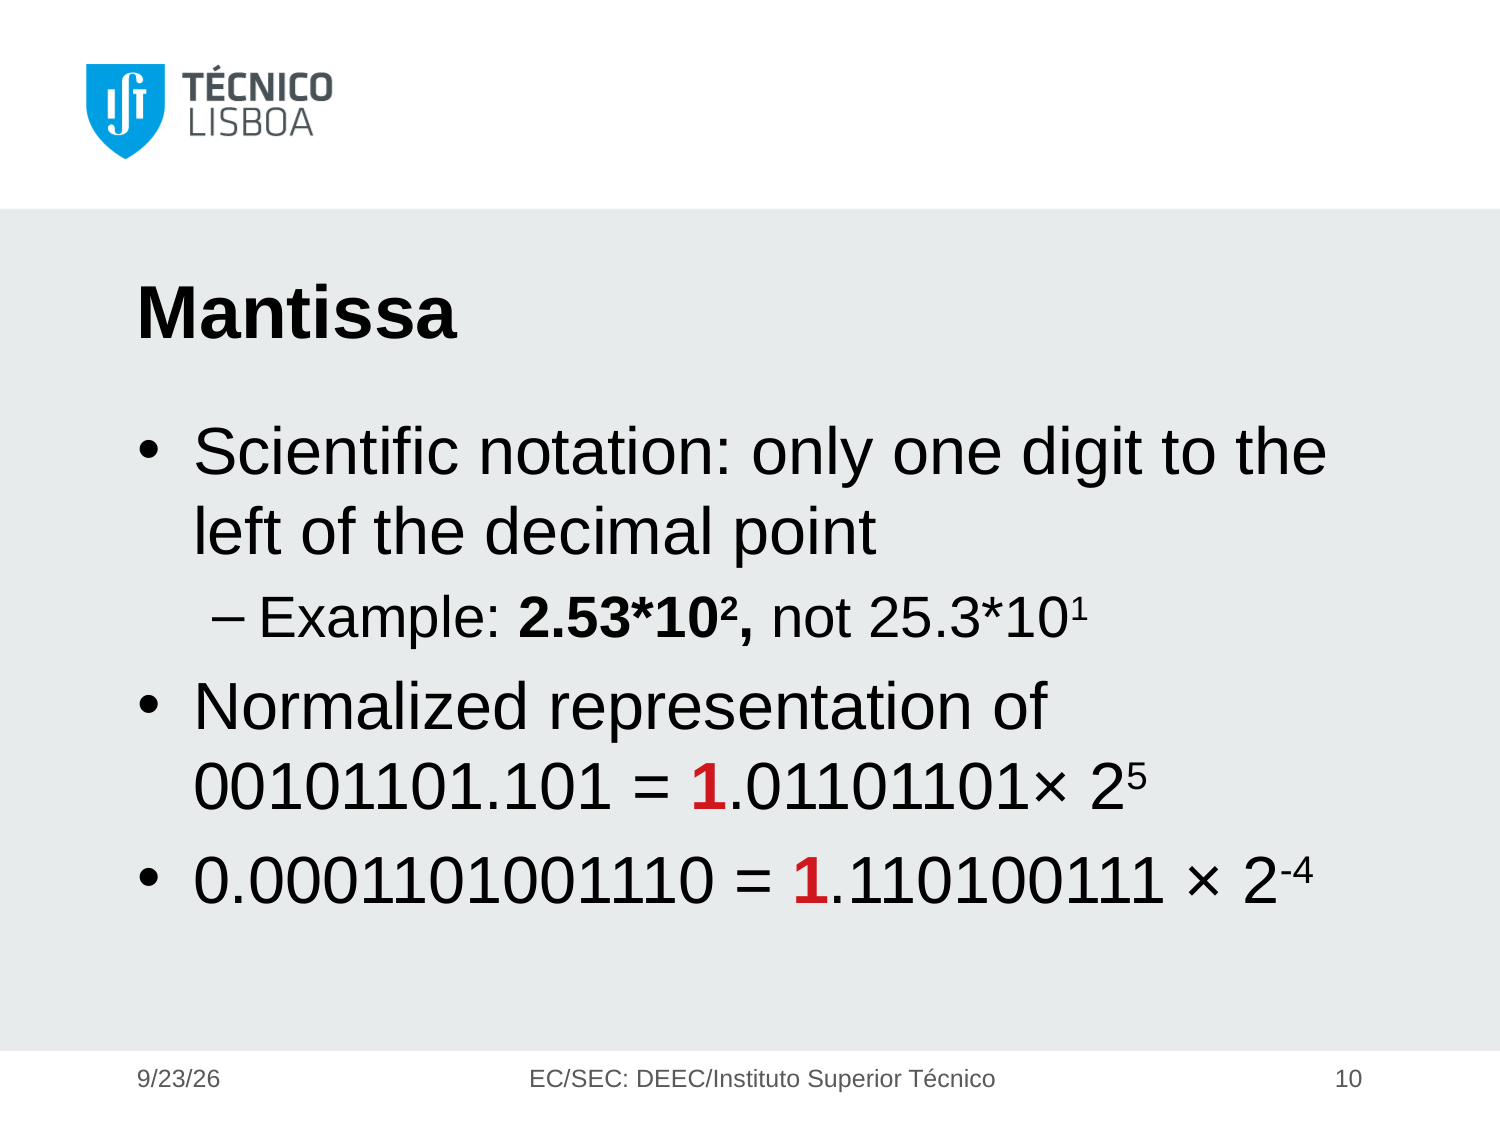

# Mantissa
Scientific notation: only one digit to the left of the decimal point
Example: 2.53*102, not 25.3*101
Normalized representation of 00101101.101 = 1.01101101× 25
0.0001101001110 = 1.110100111 × 2-4
EC/SEC: DEEC/Instituto Superior Técnico